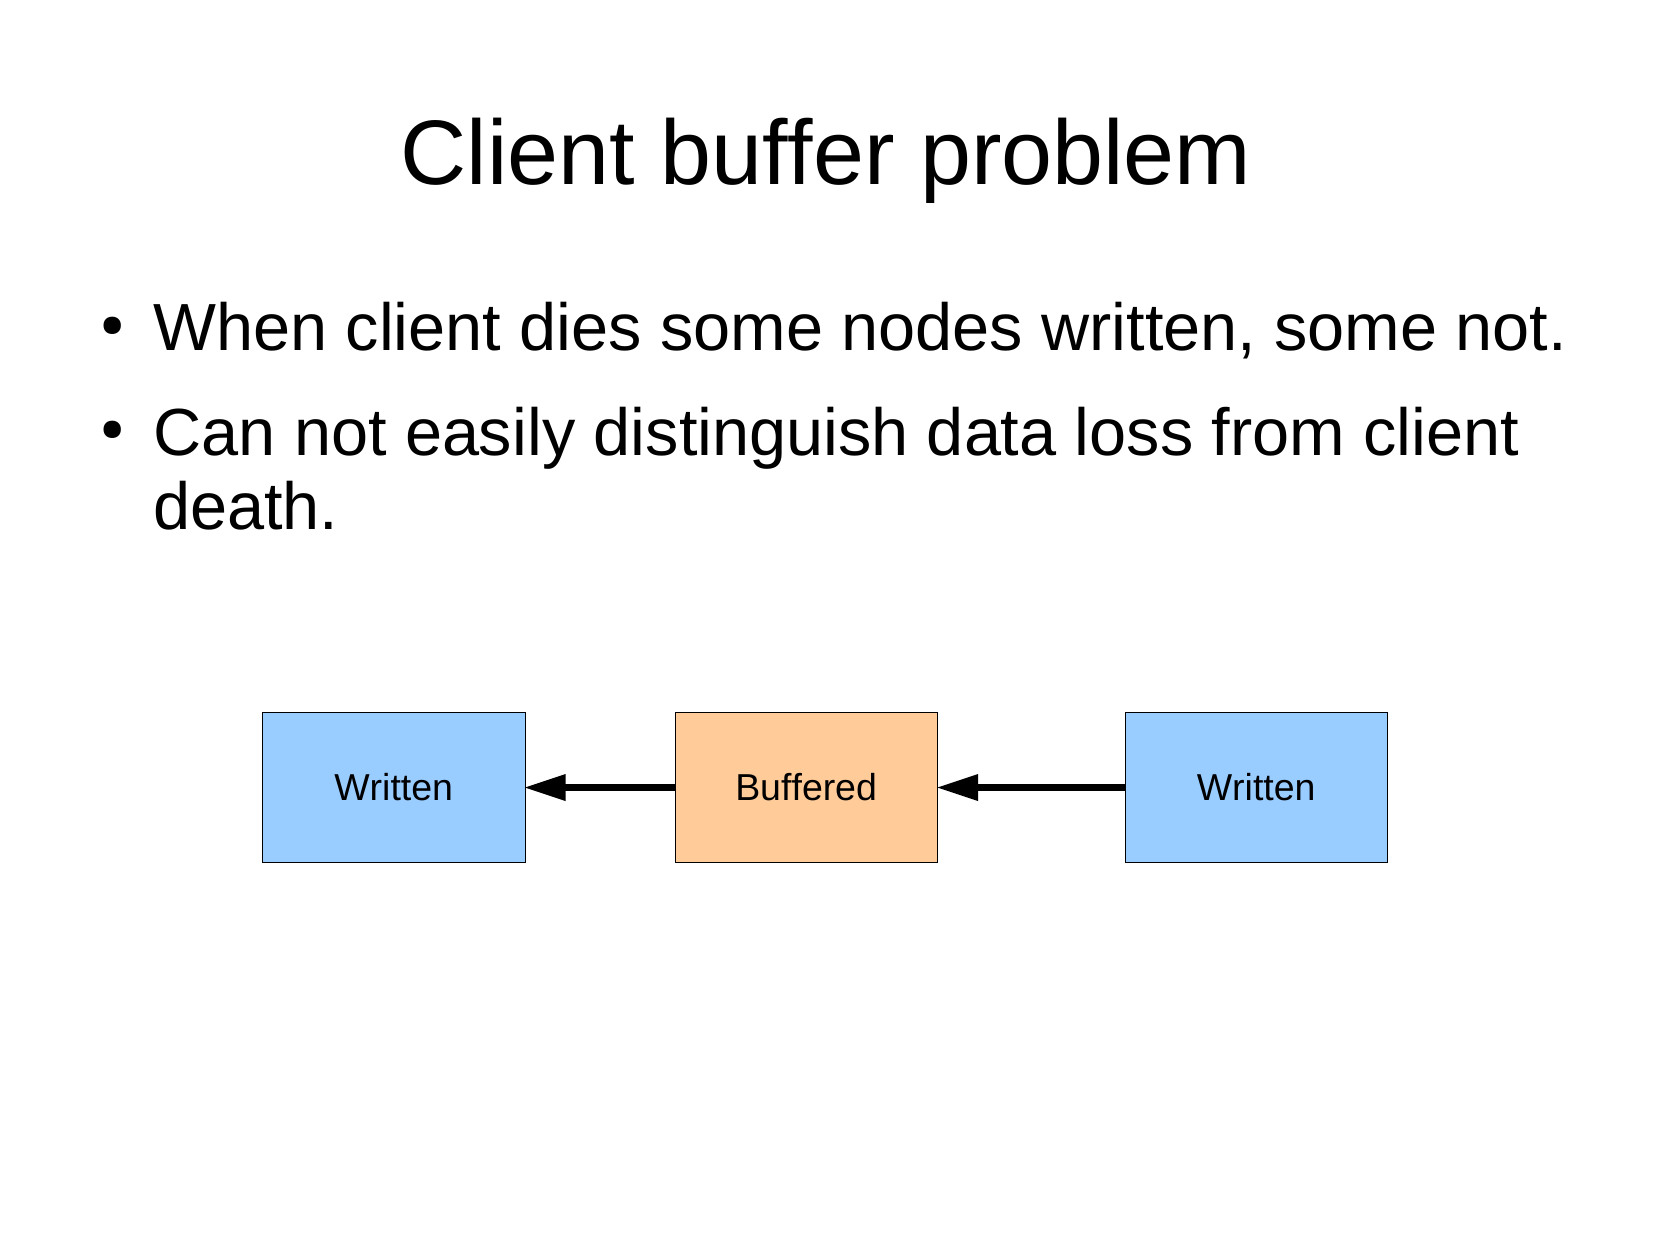

# Client buffer problem
When client dies some nodes written, some not.
Can not easily distinguish data loss from client death.
Written
Buffered
Written